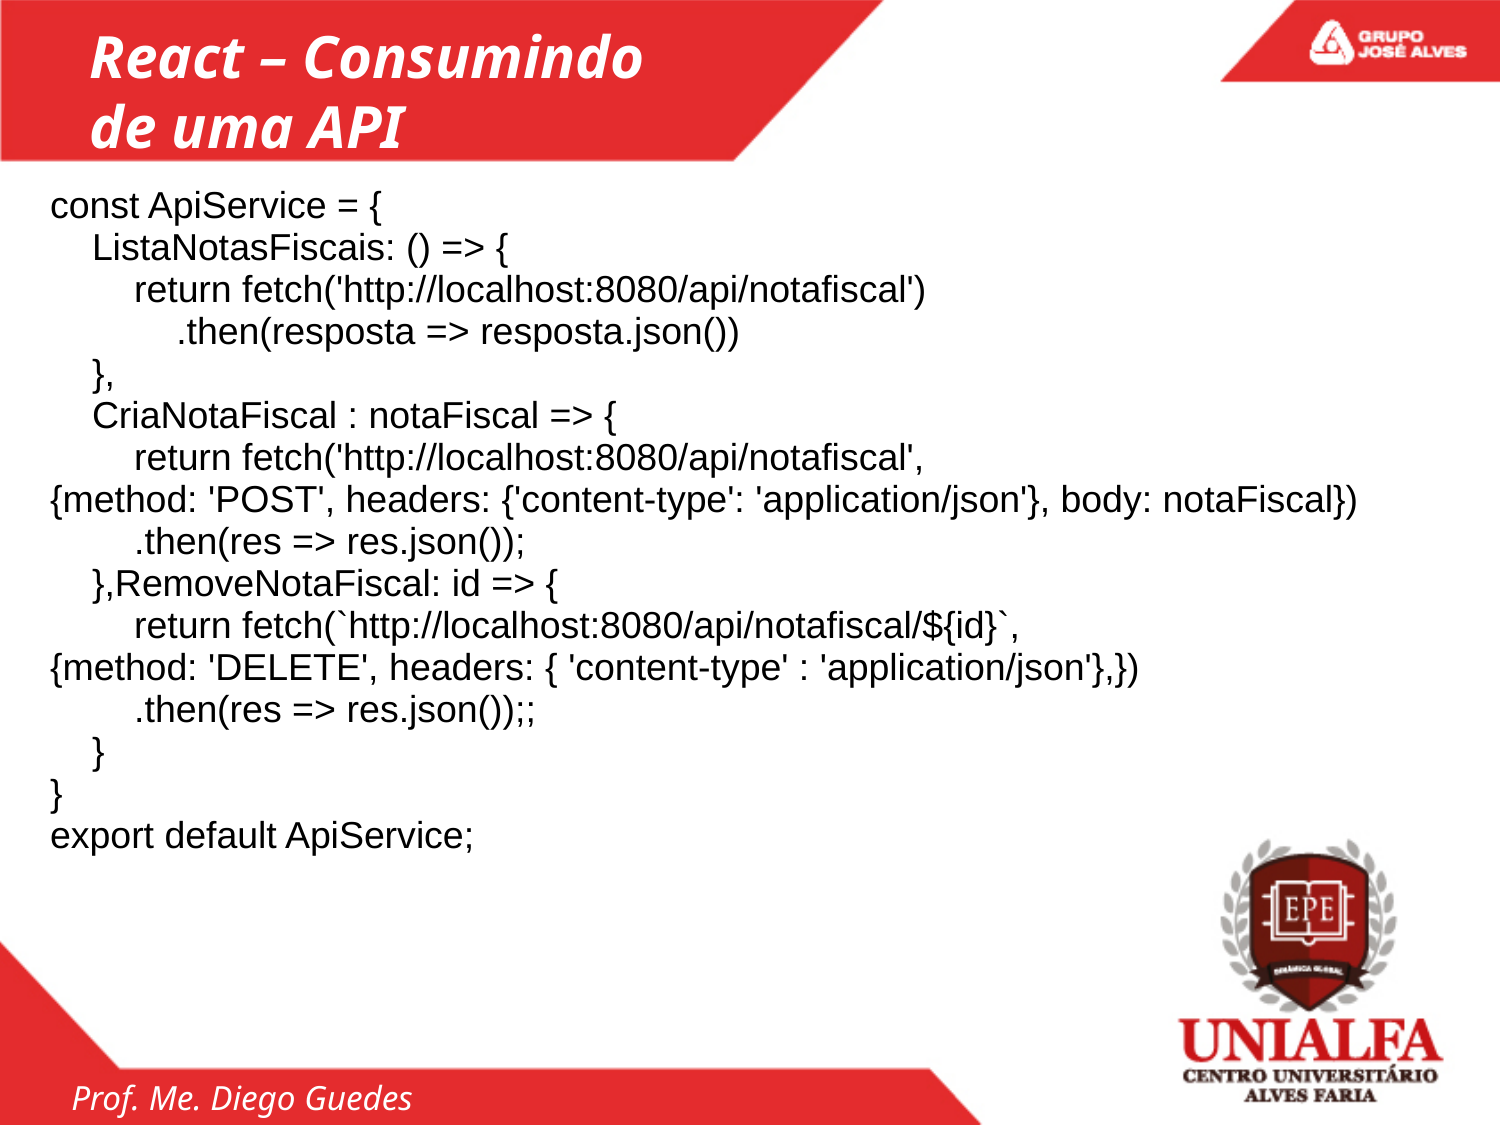

React – Consumindo de uma API (ApiService.js)
const ApiService = {
 ListaNotasFiscais: () => {
 return fetch('http://localhost:8080/api/notafiscal')
 .then(resposta => resposta.json())
 },
 CriaNotaFiscal : notaFiscal => {
 return fetch('http://localhost:8080/api/notafiscal',
{method: 'POST', headers: {'content-type': 'application/json'}, body: notaFiscal})
 .then(res => res.json());
 },RemoveNotaFiscal: id => {
 return fetch(`http://localhost:8080/api/notafiscal/${id}`,
{method: 'DELETE', headers: { 'content-type' : 'application/json'},})
 .then(res => res.json());;
 }
}
export default ApiService;
Prof. Me. Diego Guedes